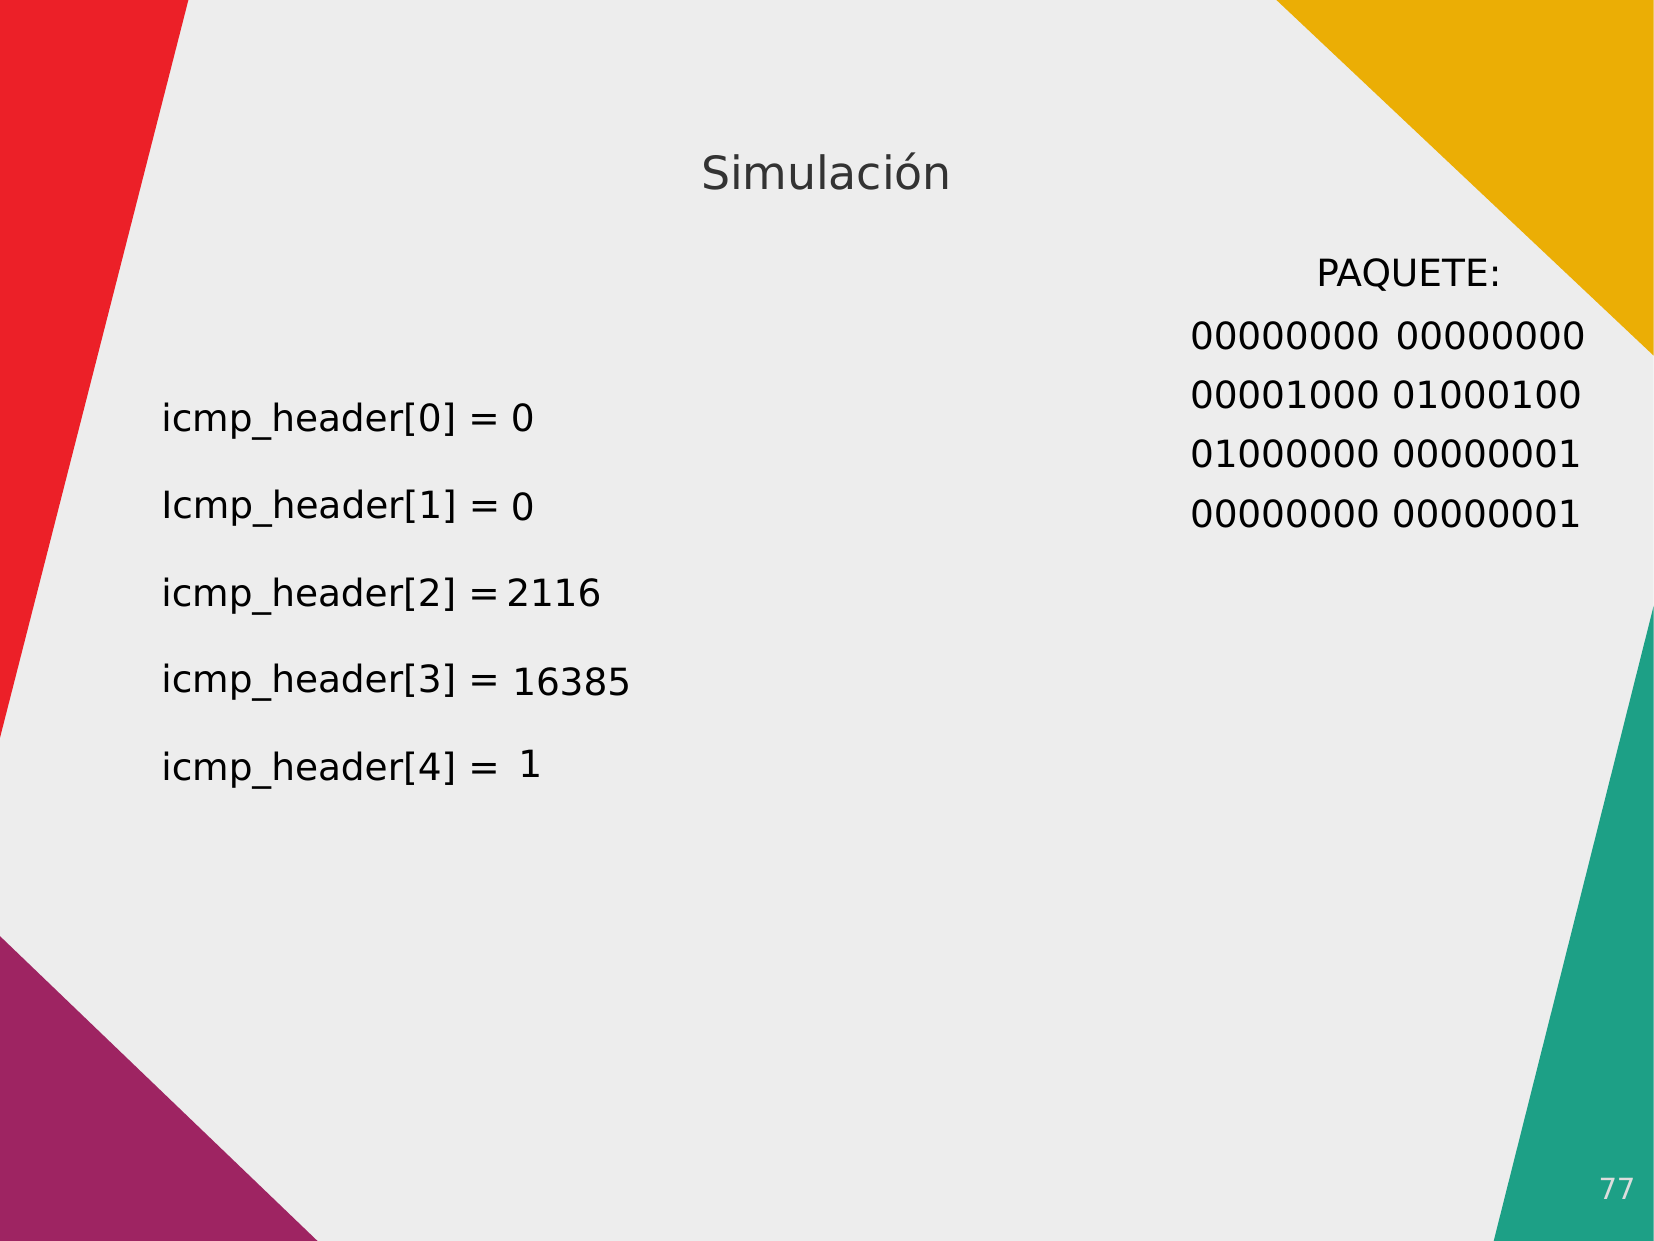

Simulación
 PAQUETE:
00000000
00000000
00001000 01000100
icmp_header[0] =
Icmp_header[1] =
icmp_header[2] =
icmp_header[3] =
icmp_header[4] =
0
01000000 00000001
0
00000000 00000001
2116
16385
1
77